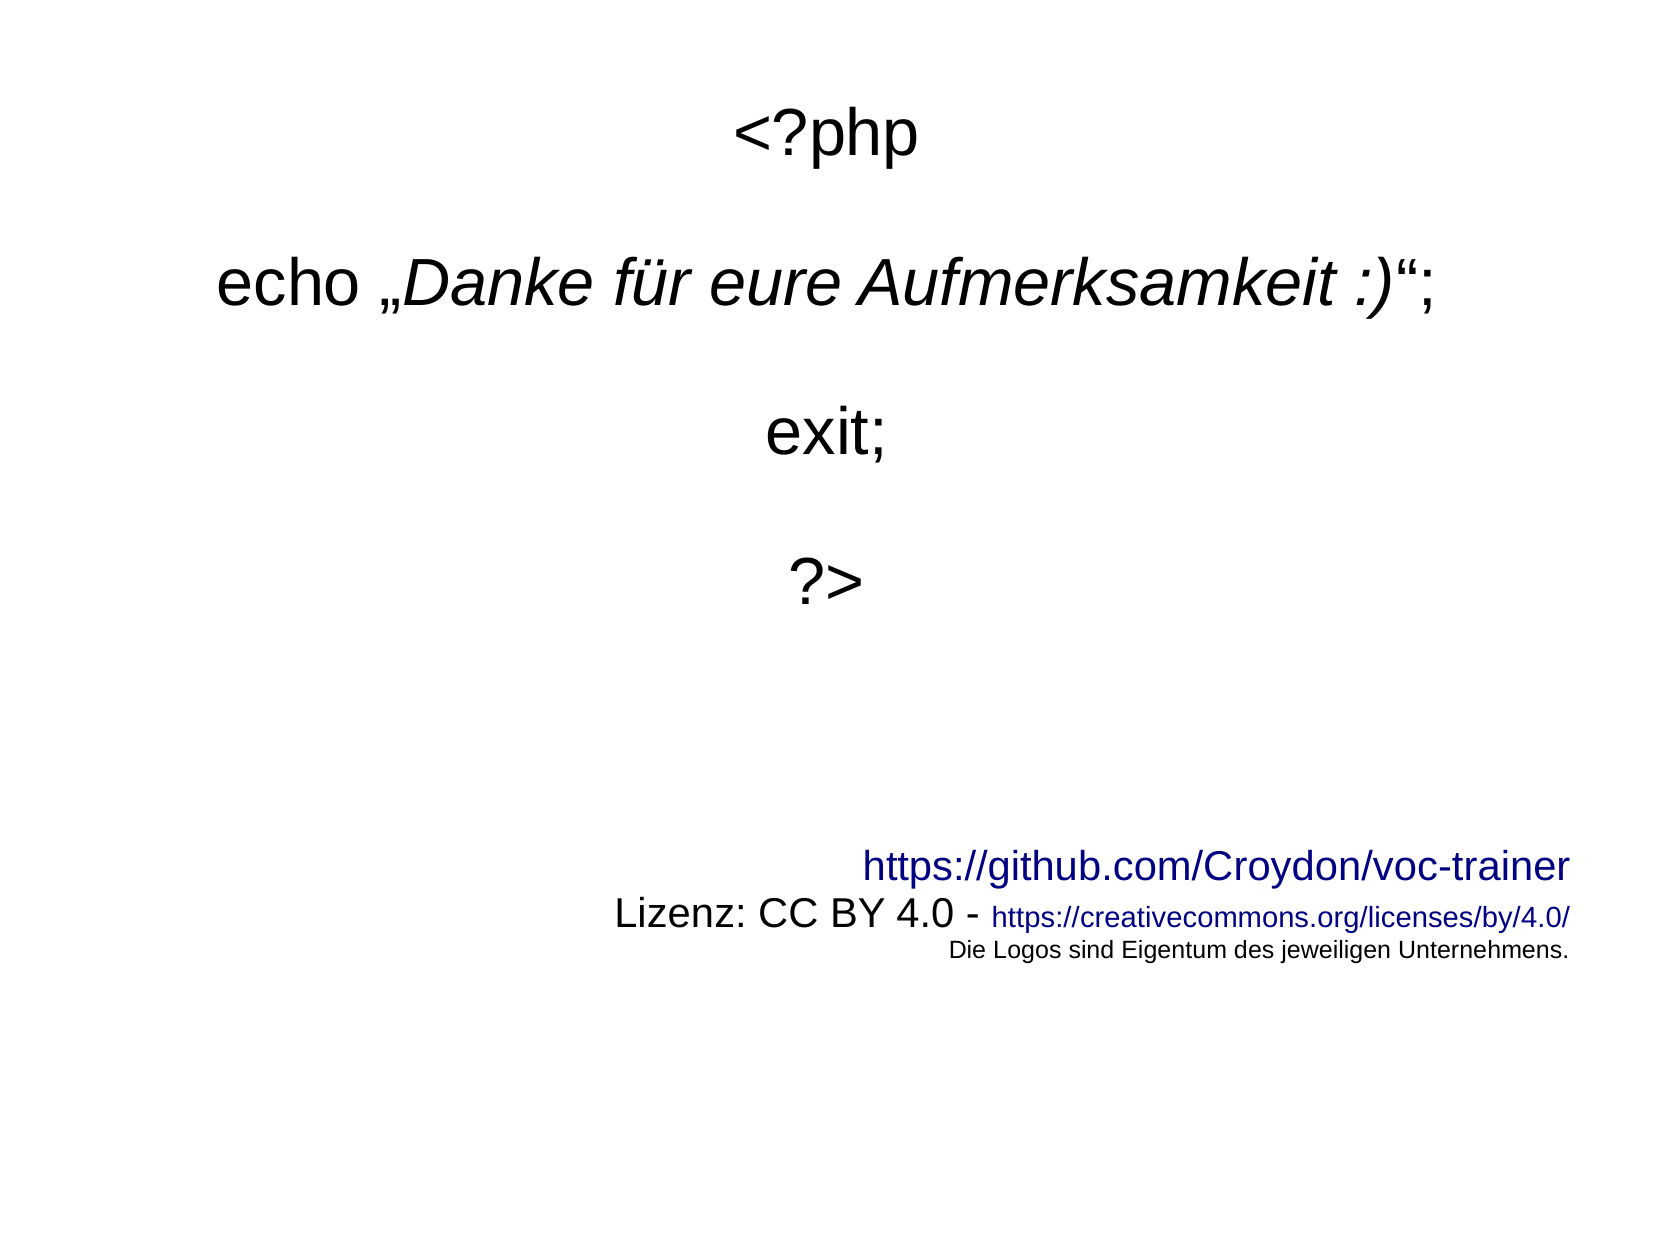

# <?php
echo „Danke für eure Aufmerksamkeit :)“;
exit;
?>
 https://github.com/Croydon/voc-trainer
Lizenz: CC BY 4.0 - https://creativecommons.org/licenses/by/4.0/
Die Logos sind Eigentum des jeweiligen Unternehmens.